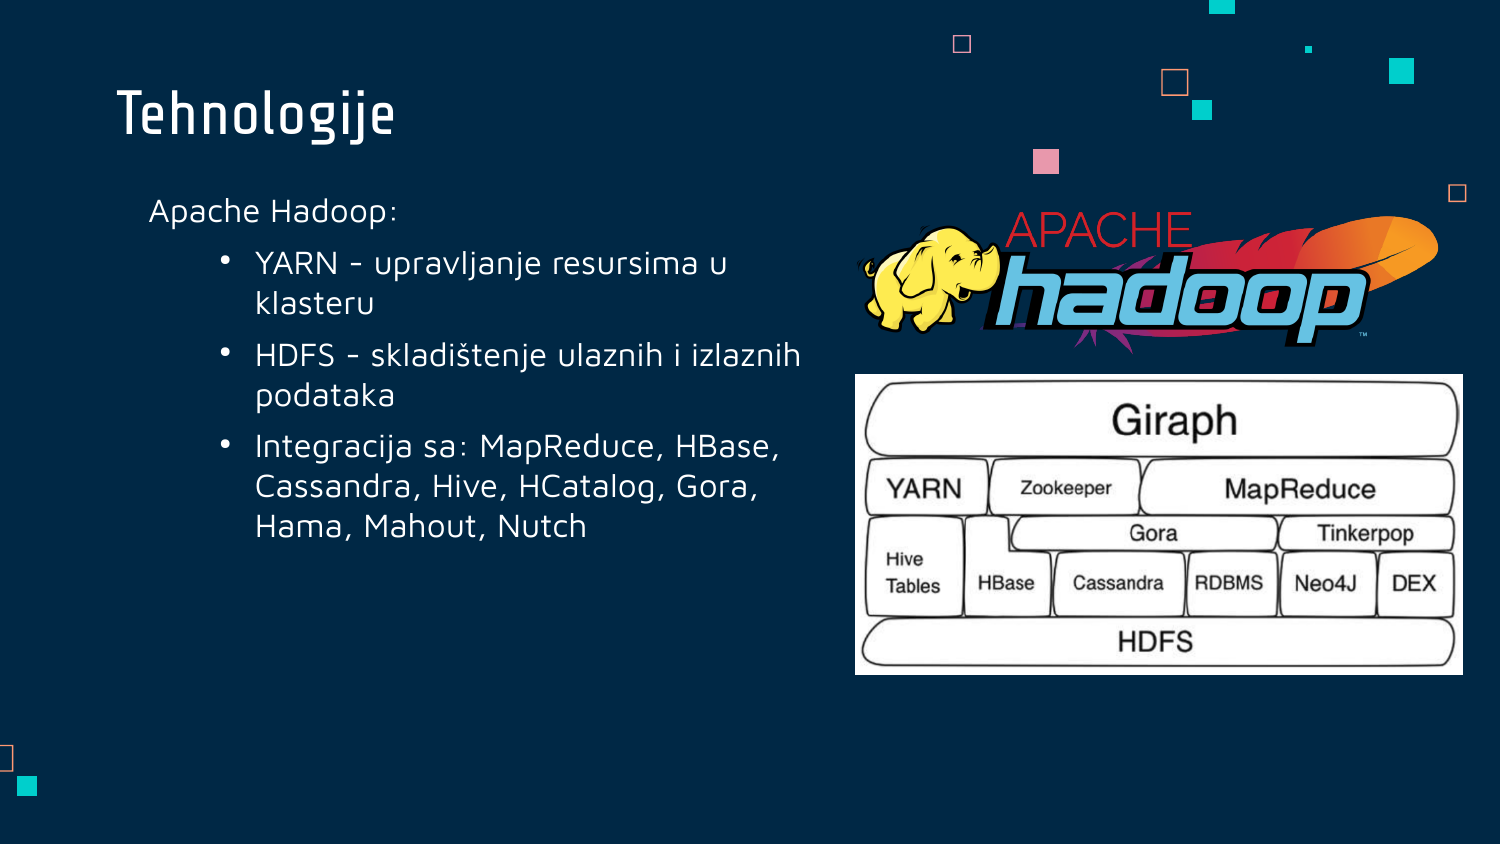

Tehnologije
# Apache Hadoop:
YARN - upravljanje resursima u klasteru
HDFS - skladištenje ulaznih i izlaznih podataka
Integracija sa: MapReduce, HBase, Cassandra, Hive, HCatalog, Gora, Hama, Mahout, Nutch